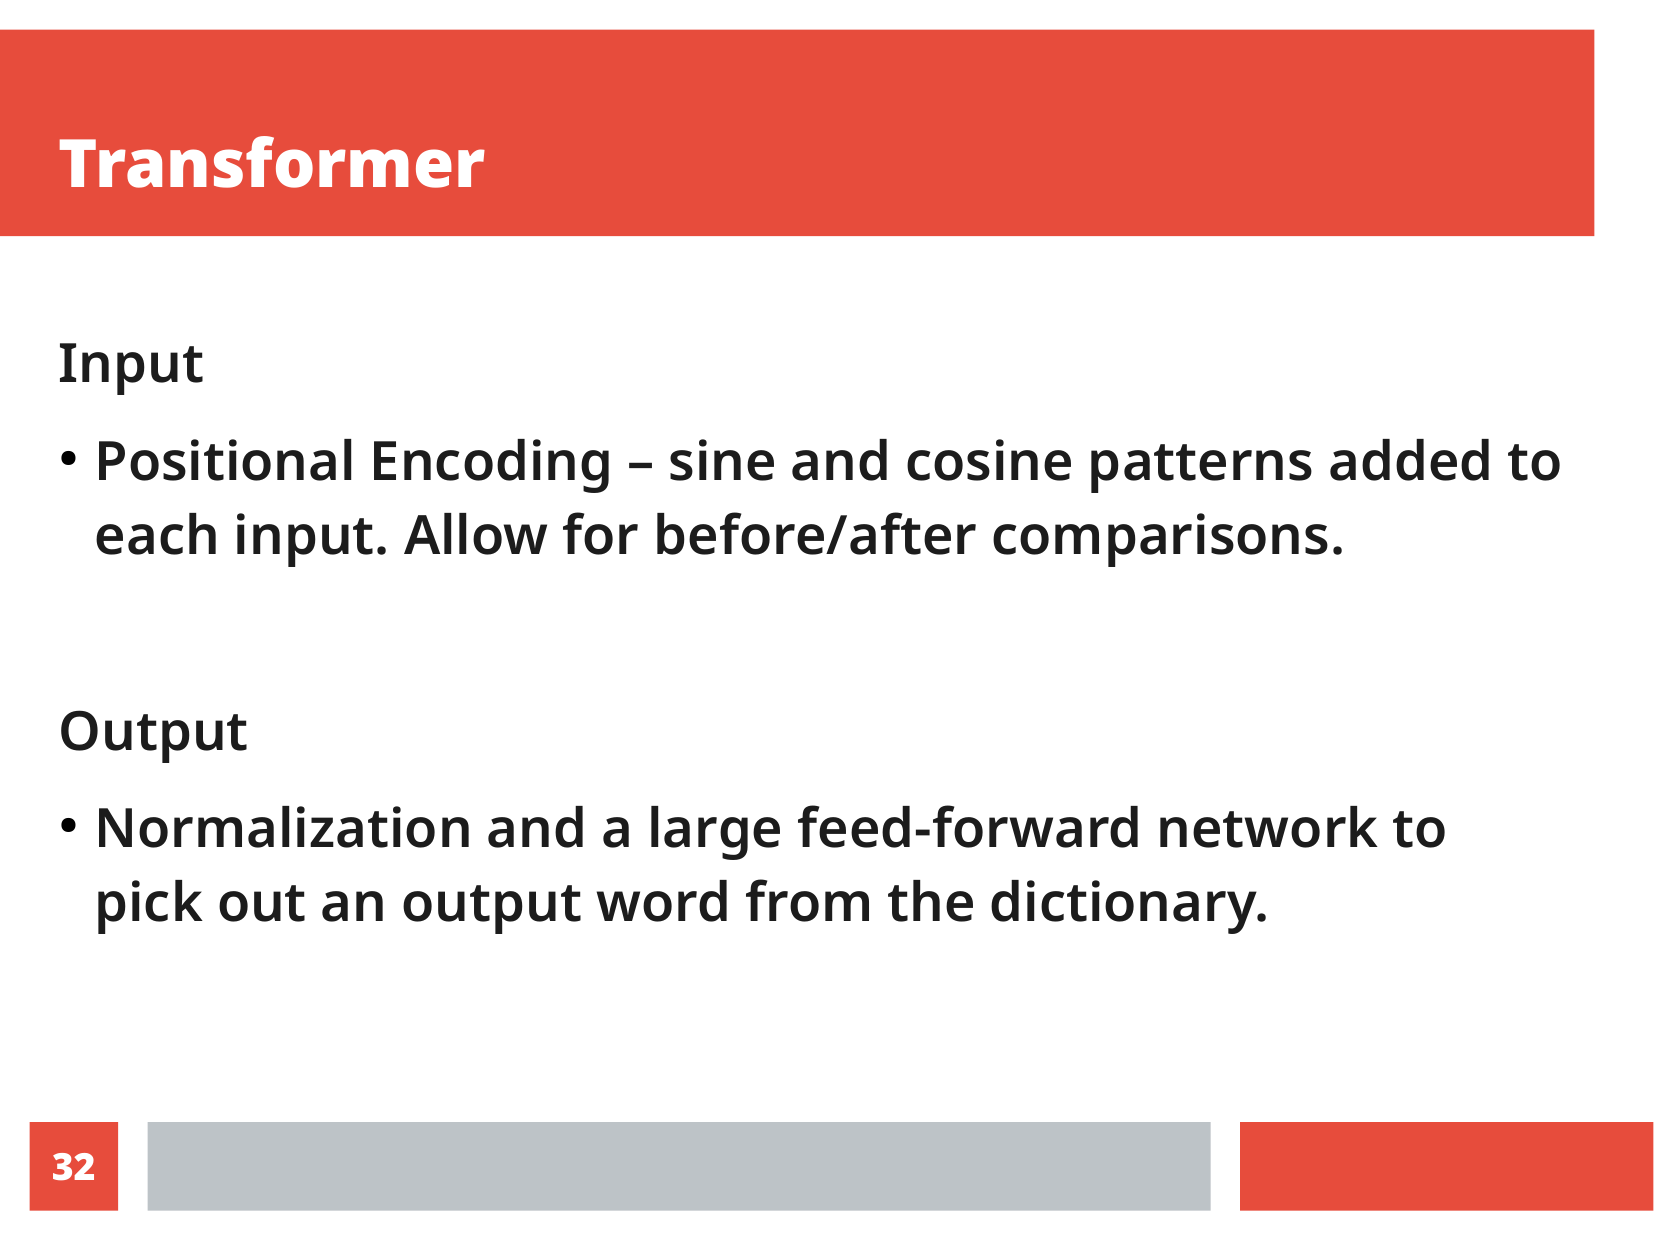

# Transformer
Input
Positional Encoding – sine and cosine patterns added to each input. Allow for before/after comparisons.
Output
Normalization and a large feed-forward network to pick out an output word from the dictionary.
32